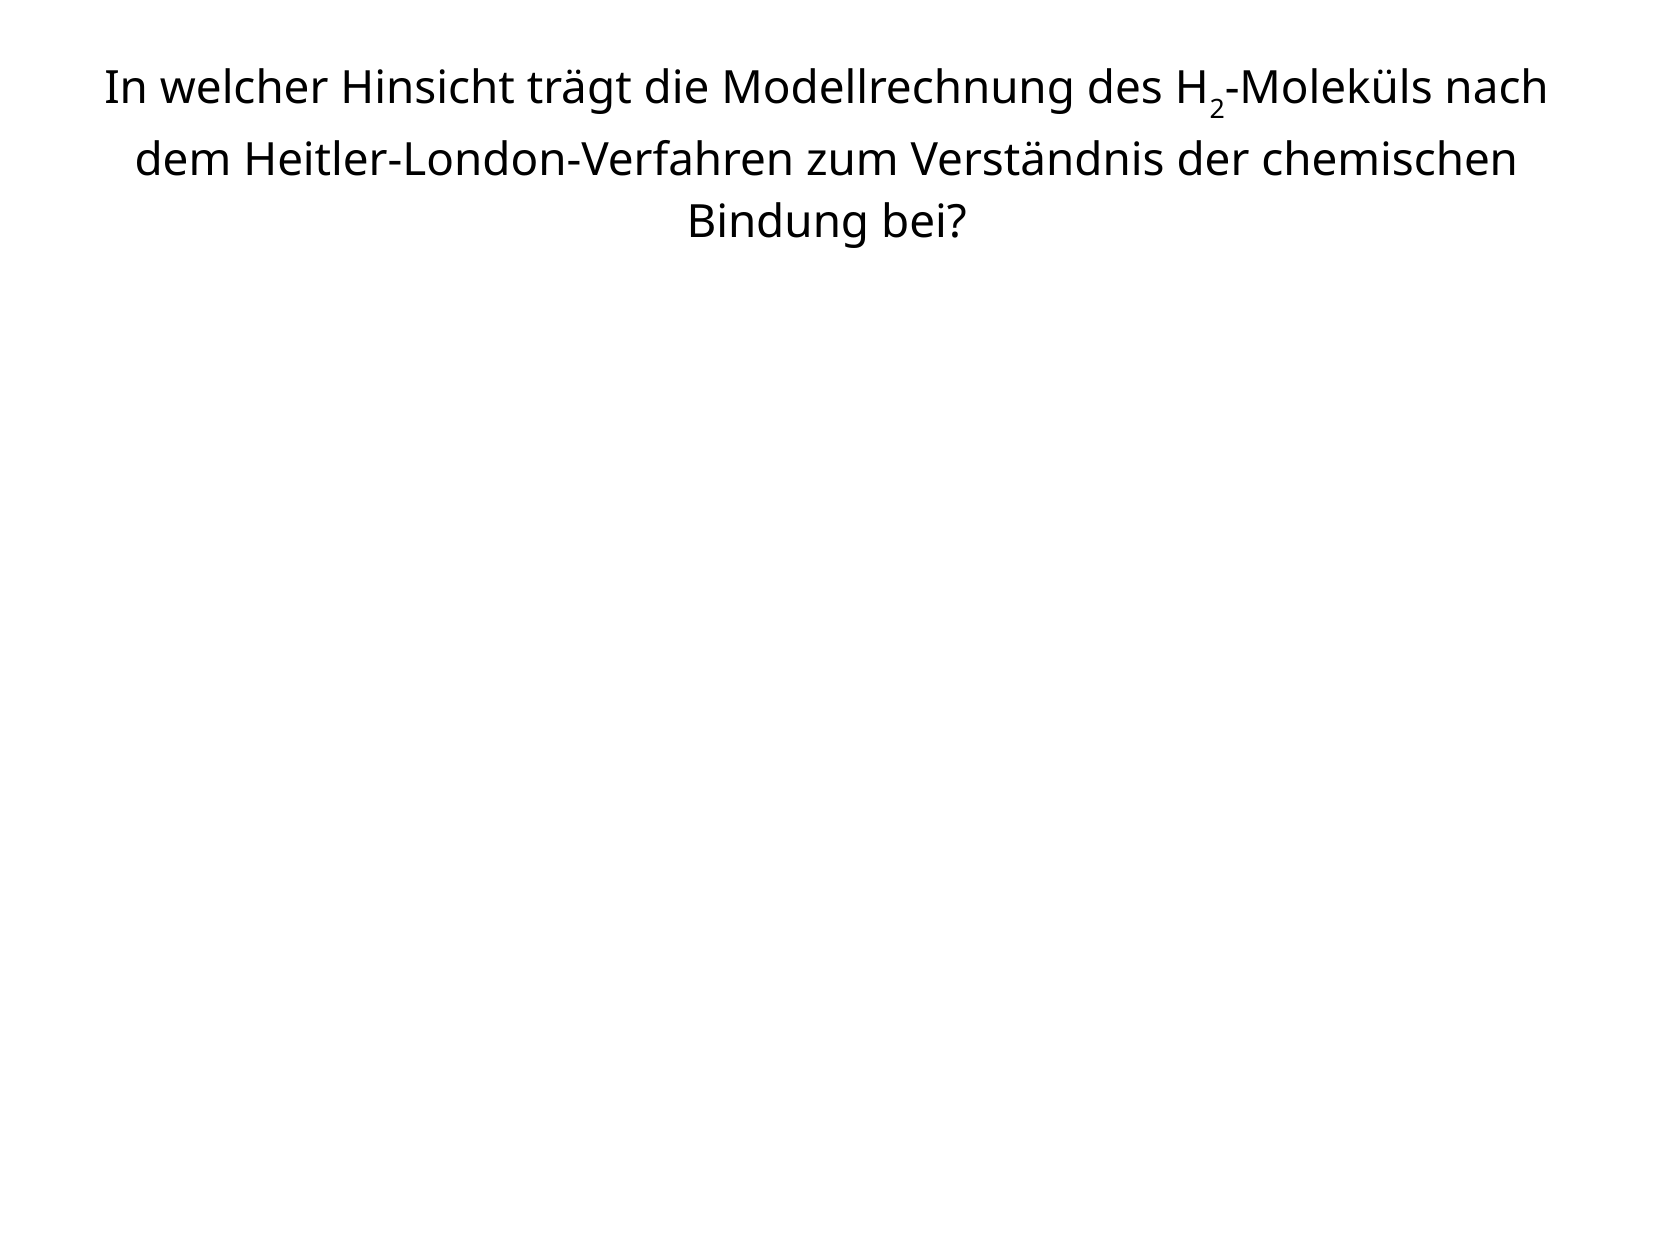

# In welcher Hinsicht trägt die Modellrechnung des H2-Moleküls nach dem Heitler-London-Verfahren zum Verständnis der chemischen Bindung bei?